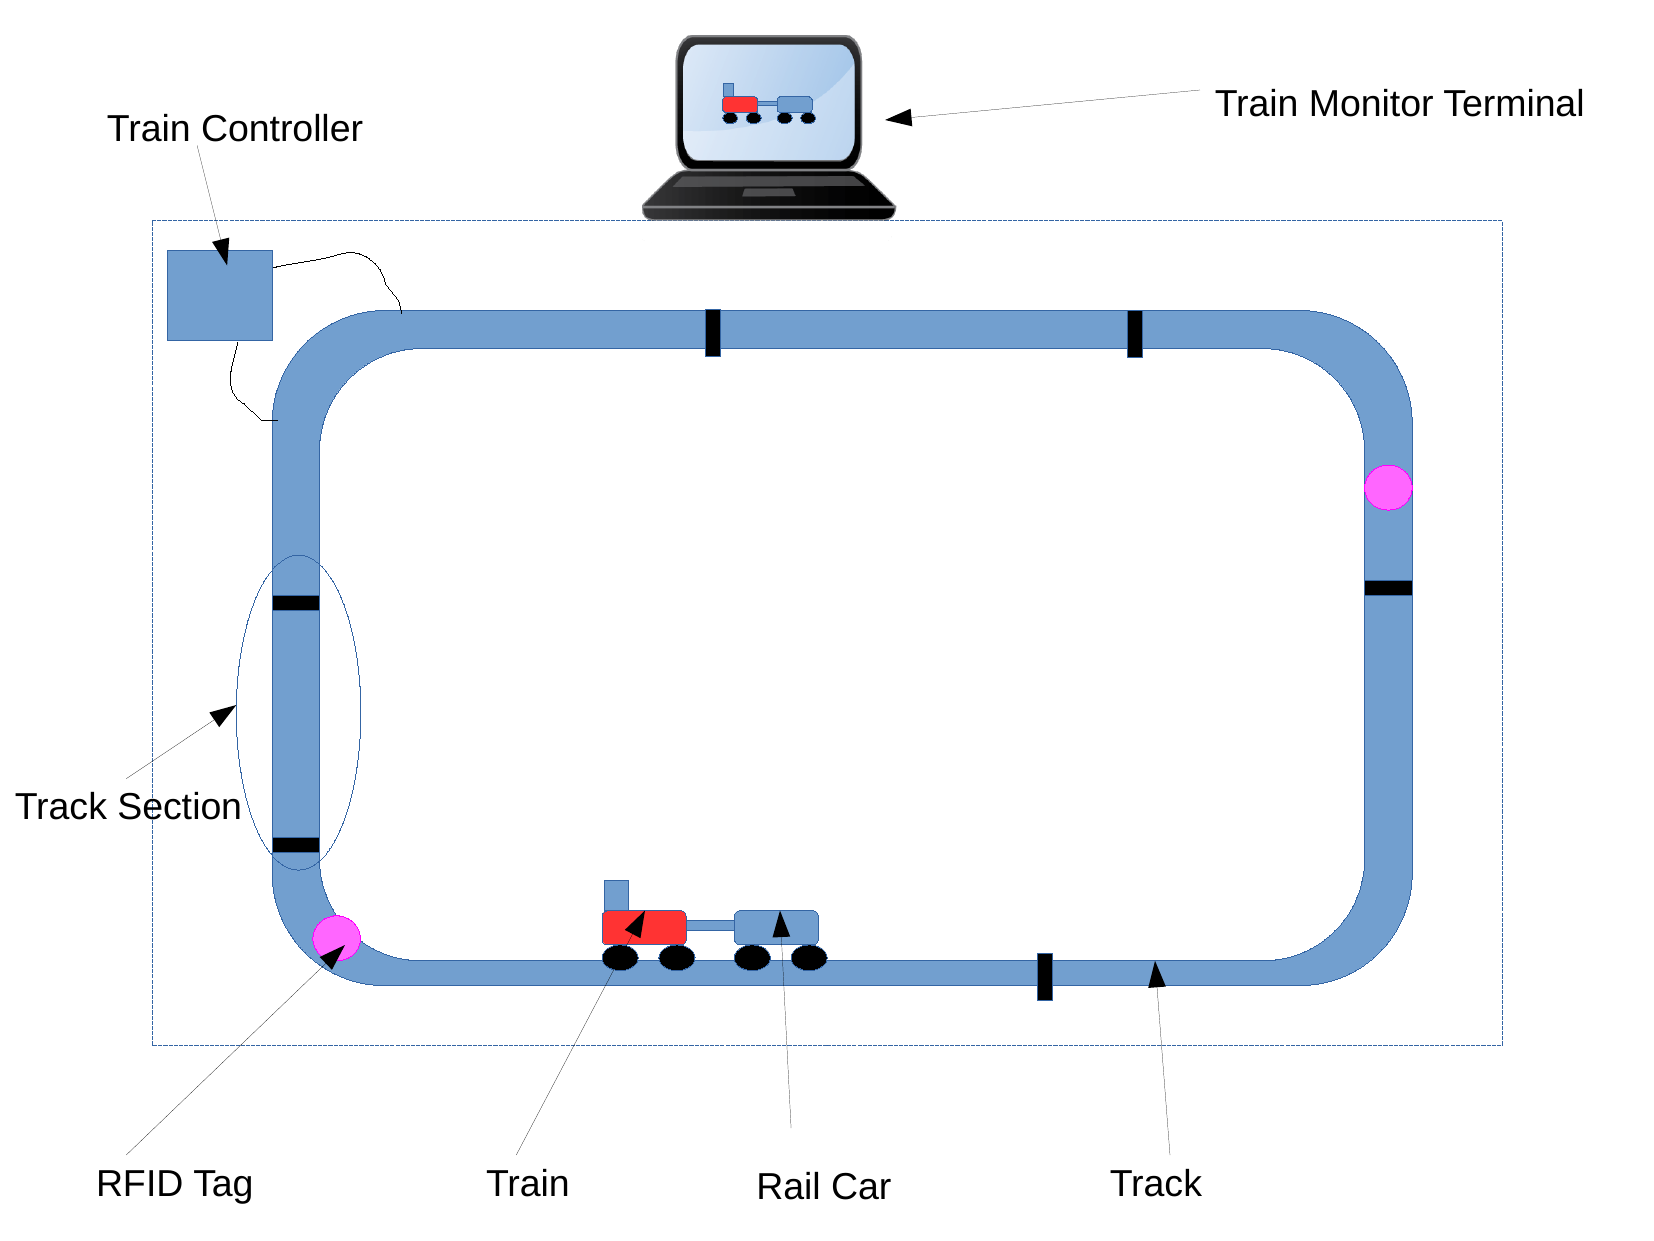

Train Monitor Terminal
Train Controller
Track Section
RFID Tag
Train
Track
Rail Car